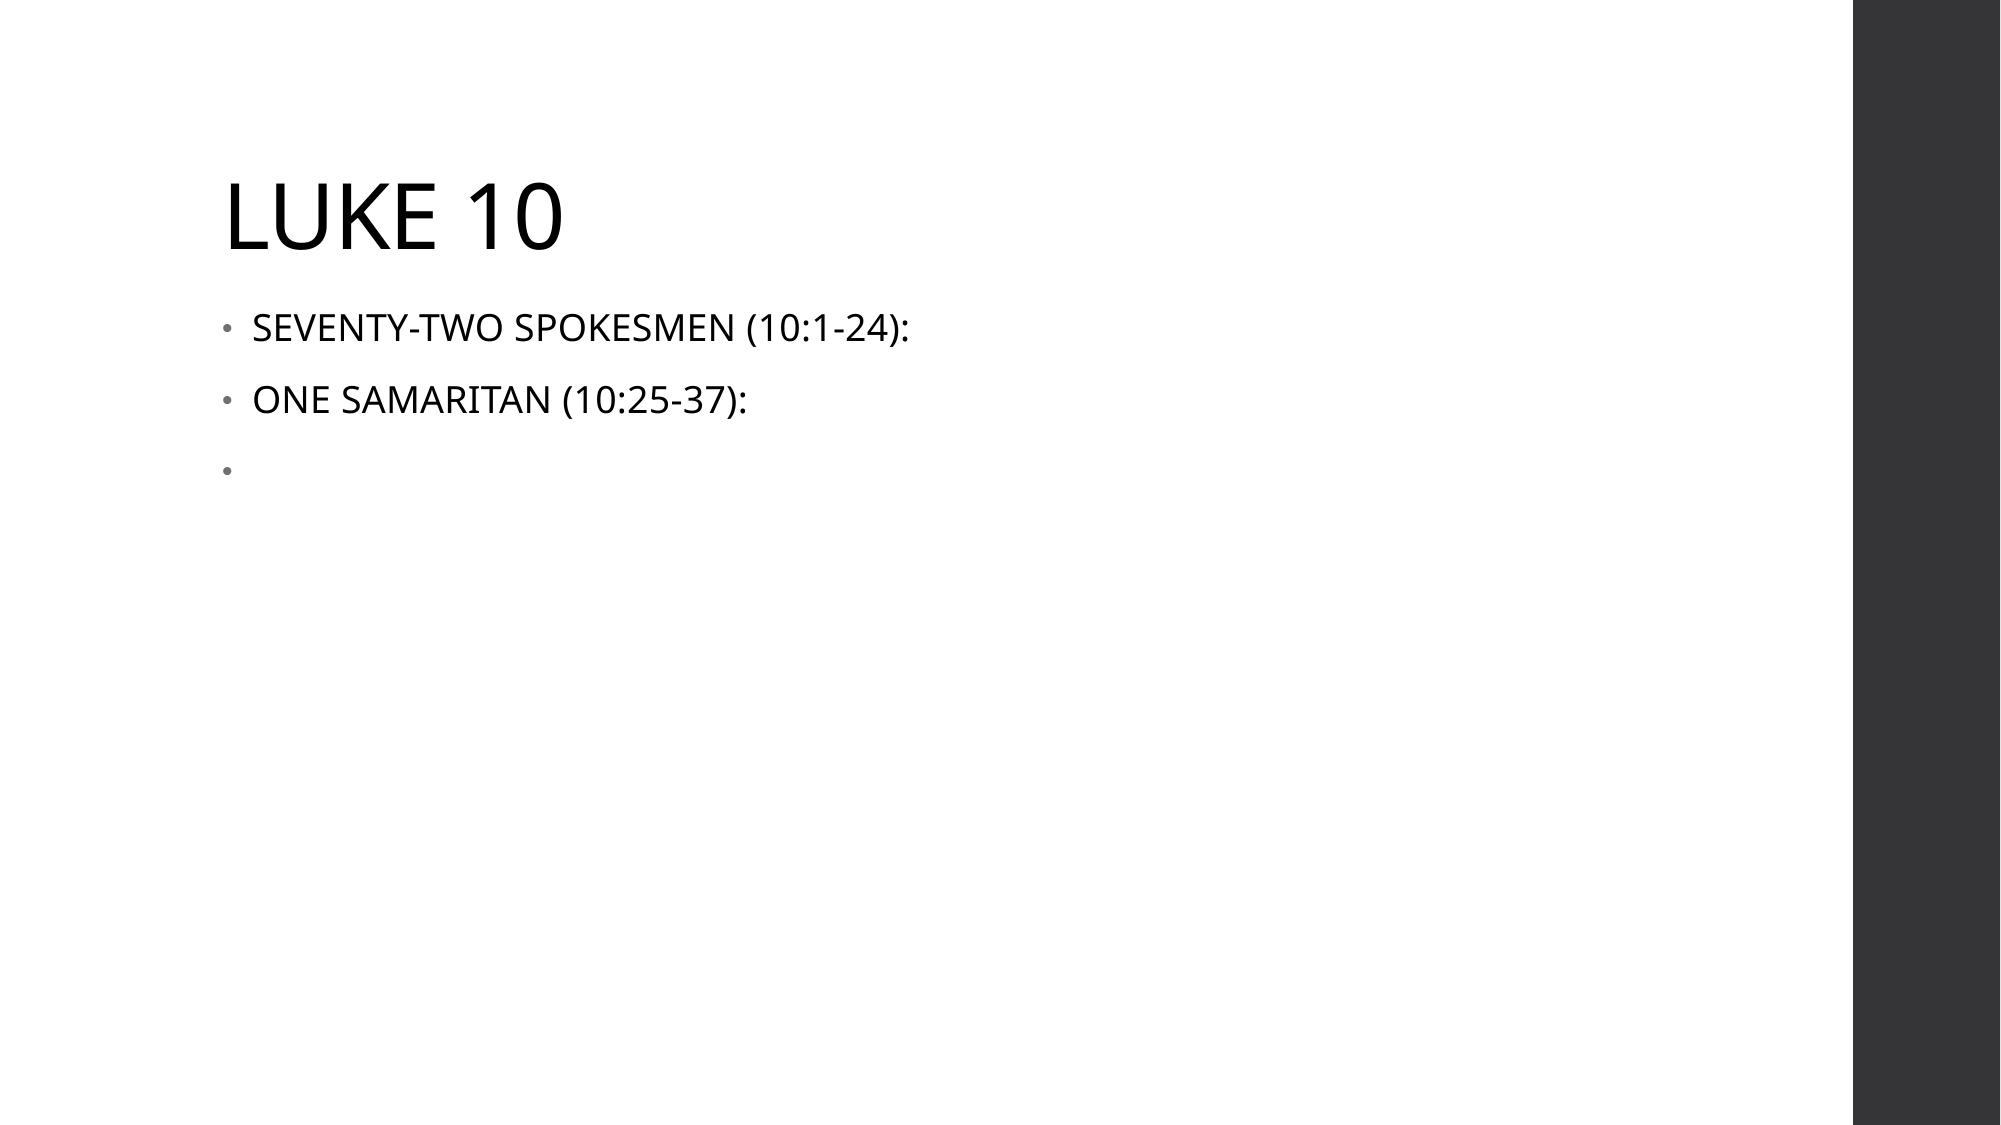

# LUKE 10
SEVENTY-TWO SPOKESMEN (10:1-24):
ONE SAMARITAN (10:25-37):